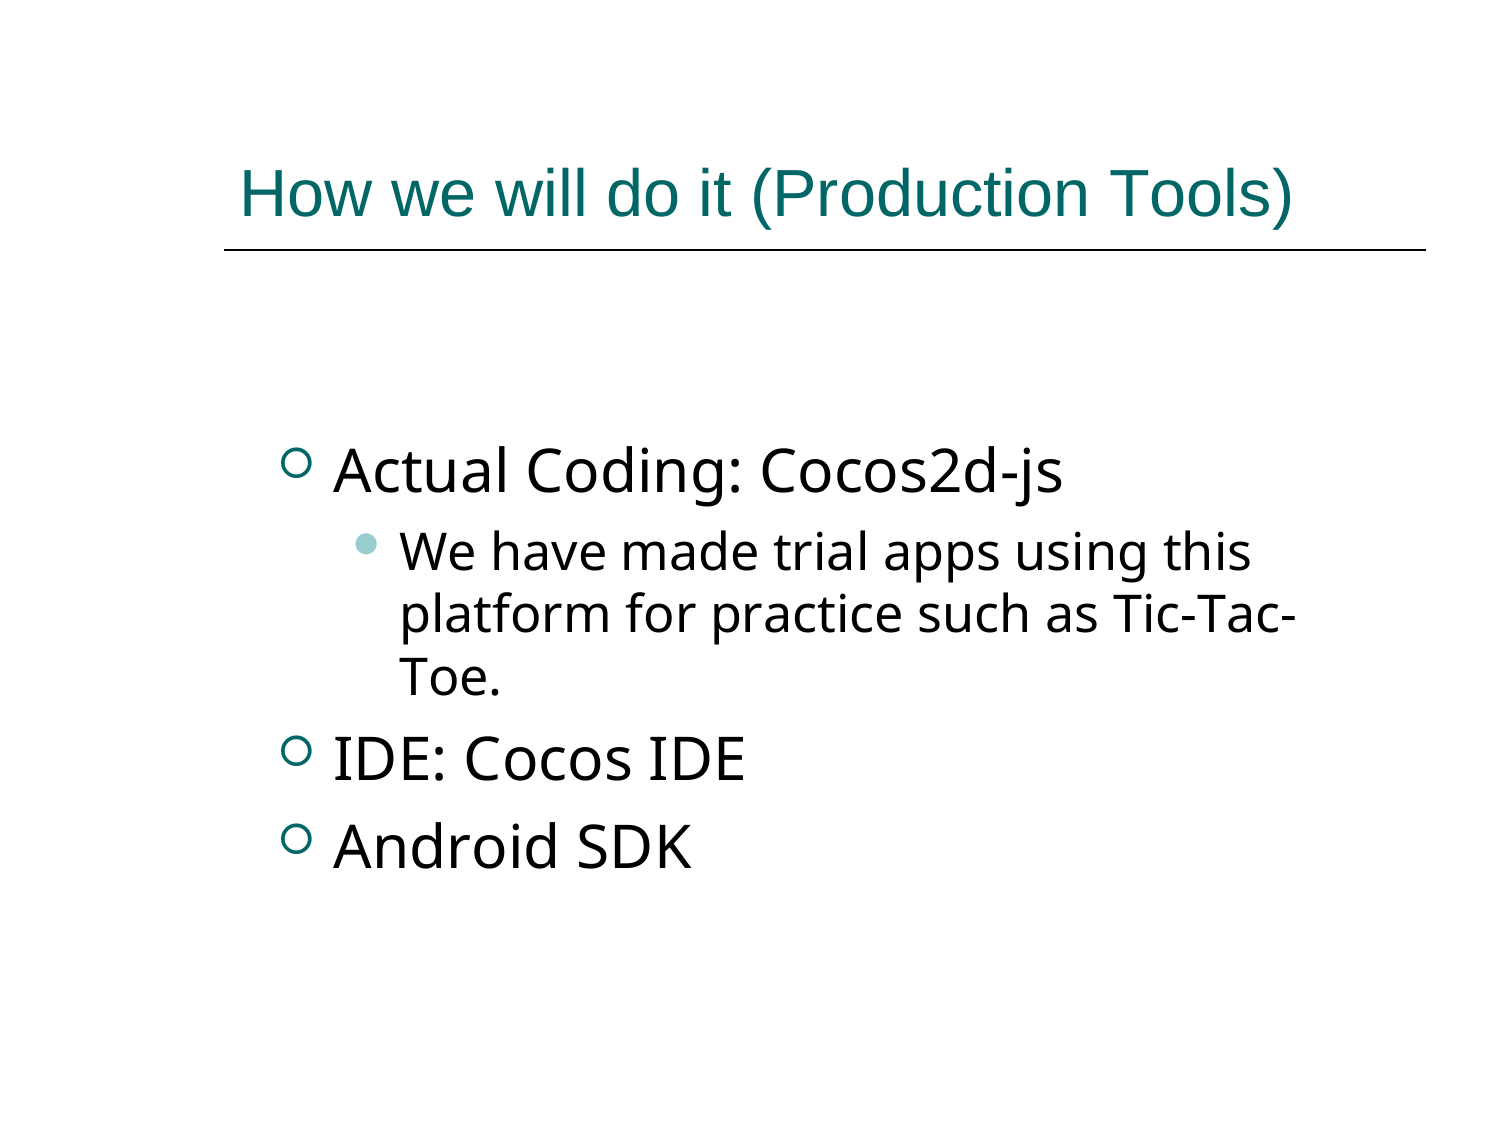

How we will do it (Production Tools)
Actual Coding: Cocos2d-js
We have made trial apps using this platform for practice such as Tic-Tac-Toe.
IDE: Cocos IDE
Android SDK